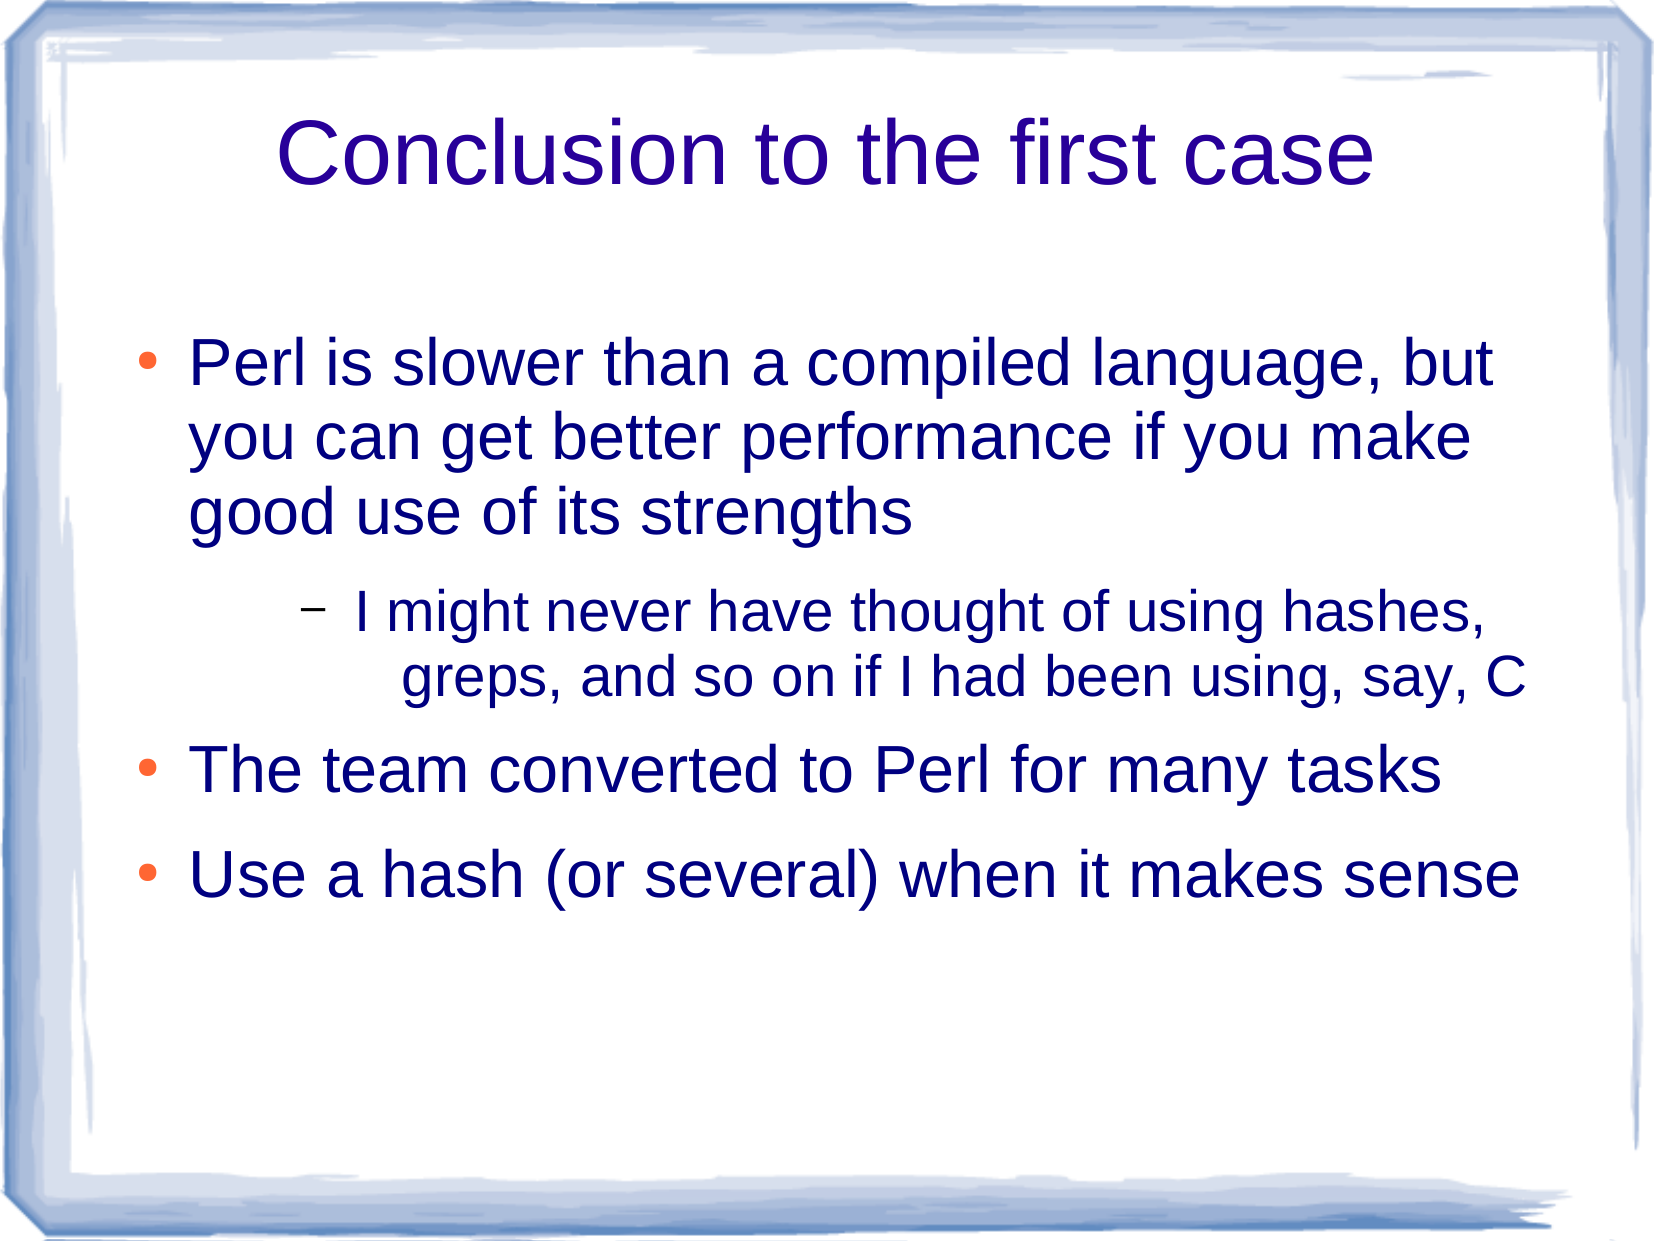

# Conclusion to the first case
Perl is slower than a compiled language, but you can get better performance if you make good use of its strengths
I might never have thought of using hashes, greps, and so on if I had been using, say, C
The team converted to Perl for many tasks
Use a hash (or several) when it makes sense